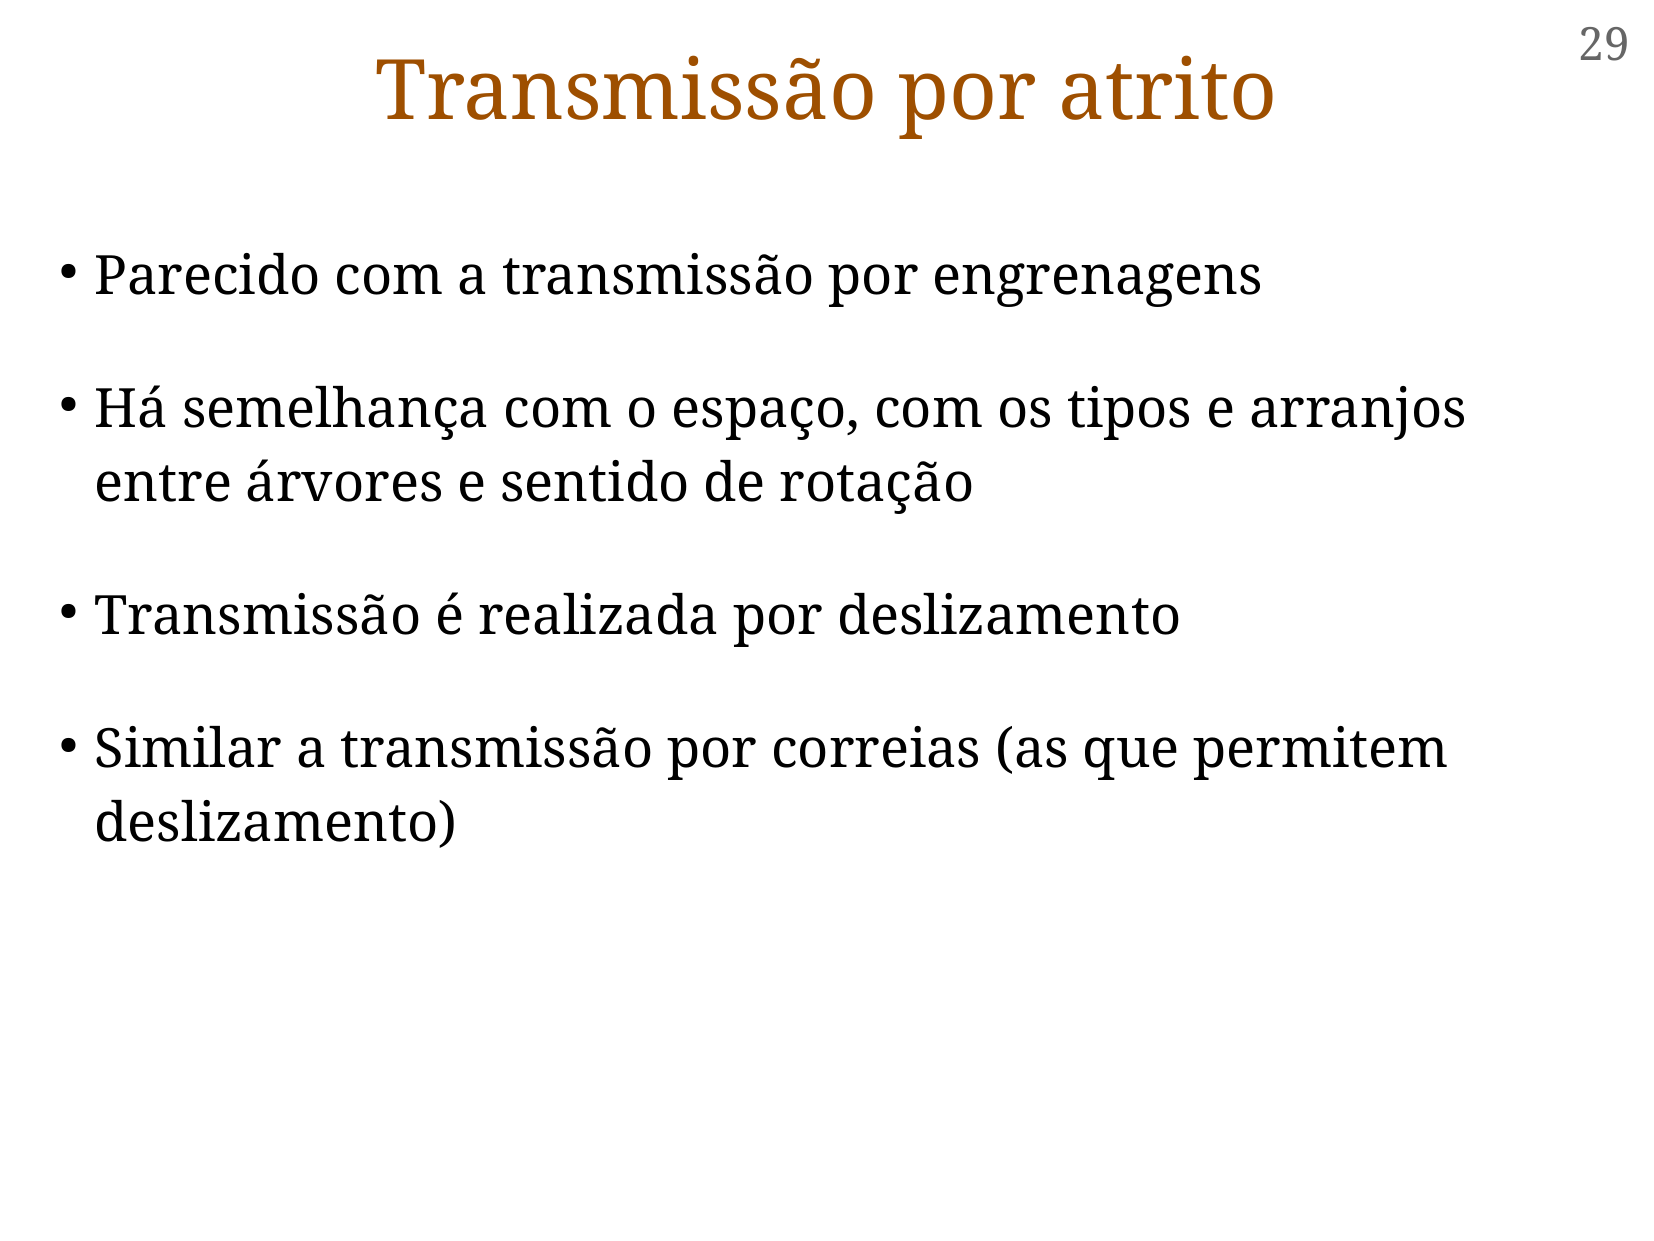

29
# Transmissão por atrito
Parecido com a transmissão por engrenagens
Há semelhança com o espaço, com os tipos e arranjos entre árvores e sentido de rotação
Transmissão é realizada por deslizamento
Similar a transmissão por correias (as que permitem deslizamento)